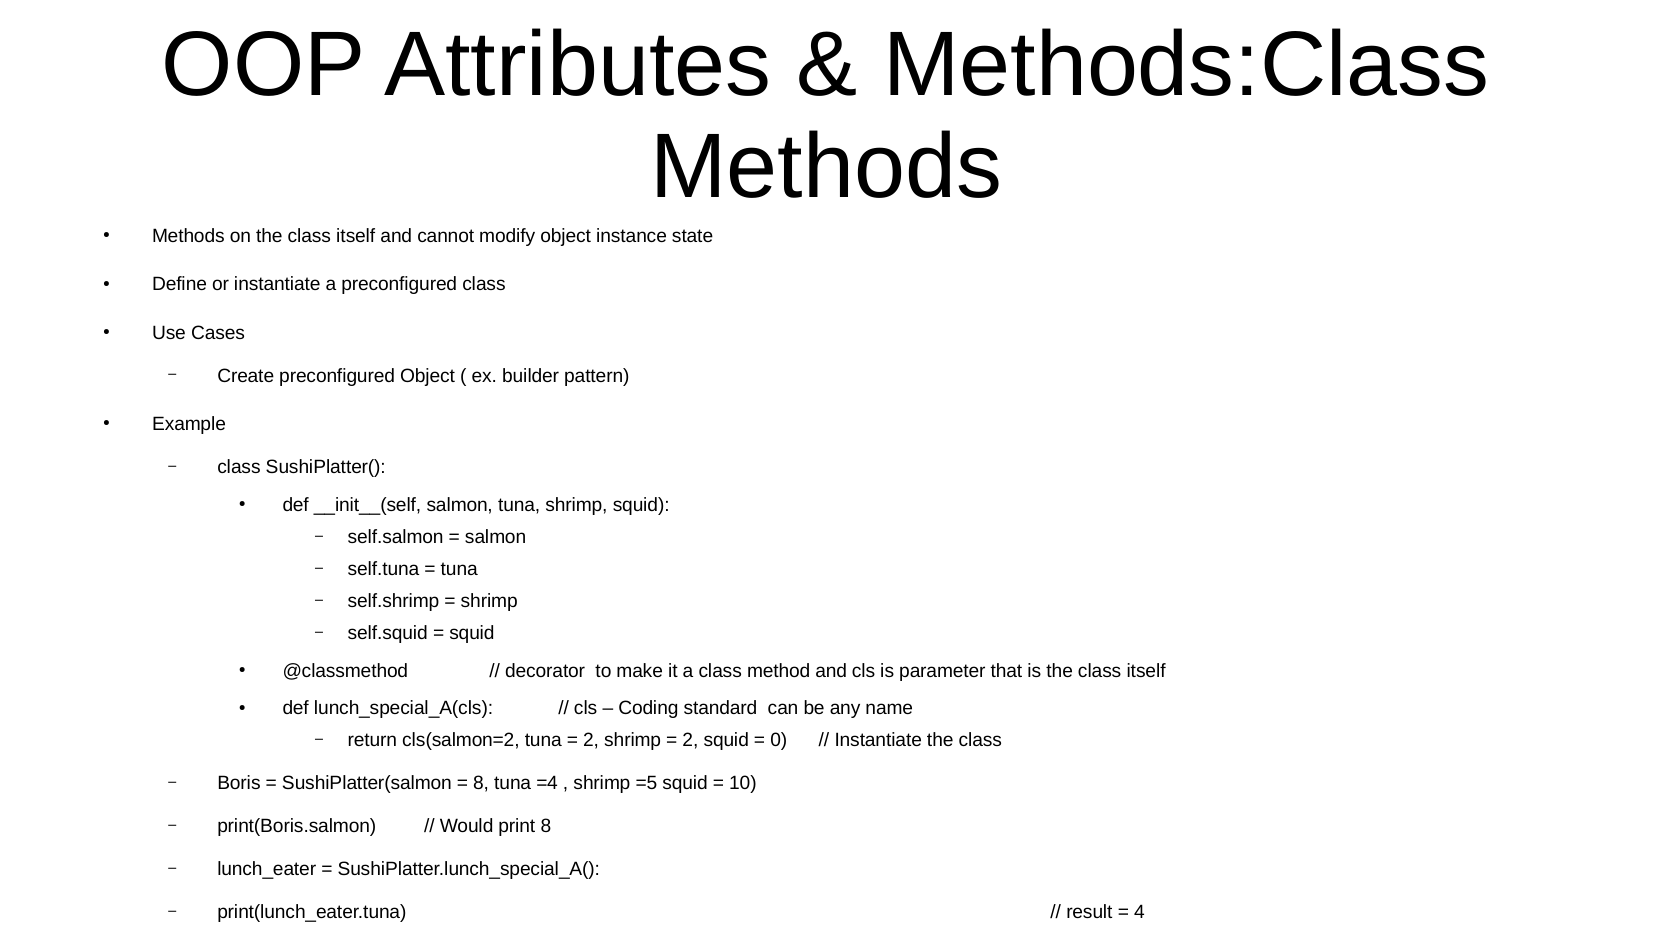

# OOP Attributes & Methods:Class Methods
Methods on the class itself and cannot modify object instance state
Define or instantiate a preconfigured class
Use Cases
Create preconfigured Object ( ex. builder pattern)
Example
class SushiPlatter():
def __init__(self, salmon, tuna, shrimp, squid):
self.salmon = salmon
self.tuna = tuna
self.shrimp = shrimp
self.squid = squid
@classmethod				 		// decorator to make it a class method and cls is parameter that is the class itself
def lunch_special_A(cls):				// cls – Coding standard can be any name
return cls(salmon=2, tuna = 2, shrimp = 2, squid = 0) // Instantiate the class
Boris = SushiPlatter(salmon = 8, tuna =4 , shrimp =5 squid = 10)
print(Boris.salmon)			// Would print 8
lunch_eater = SushiPlatter.lunch_special_A():
print(lunch_eater.tuna) 													 		 		 		 	 	 	 	 	 // result = 4